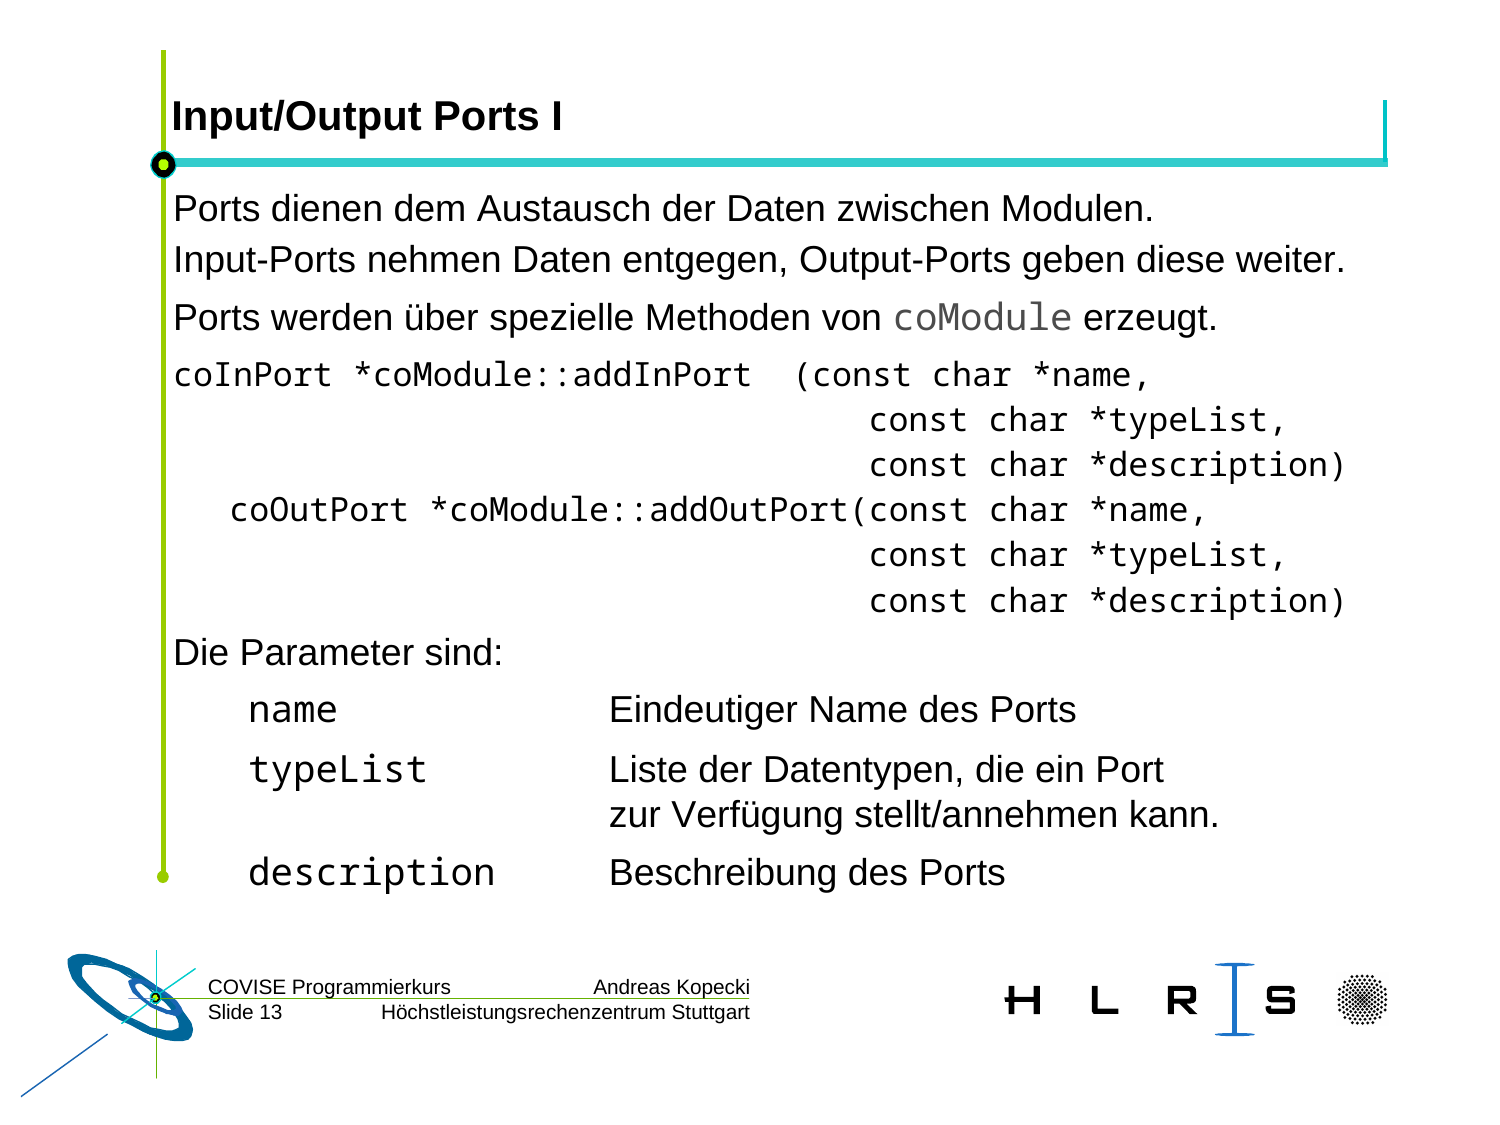

# Input/Output Ports I
Ports dienen dem Austausch der Daten zwischen Modulen.
Input-Ports nehmen Daten entgegen, Output-Ports geben diese weiter.
Ports werden über spezielle Methoden von coModule erzeugt.
coInPort *coModule::addInPort (const char *name,
	const char *typeList,
	const char *description)
coOutPort *coModule::addOutPort(const char *name,
	const char *typeList,
	const char *description)
Die Parameter sind:
name	Eindeutiger Name des Ports
typeList	Liste der Datentypen, die ein Port
	zur Verfügung stellt/annehmen kann.
description	Beschreibung des Ports
COVISE Programmierkurs
13